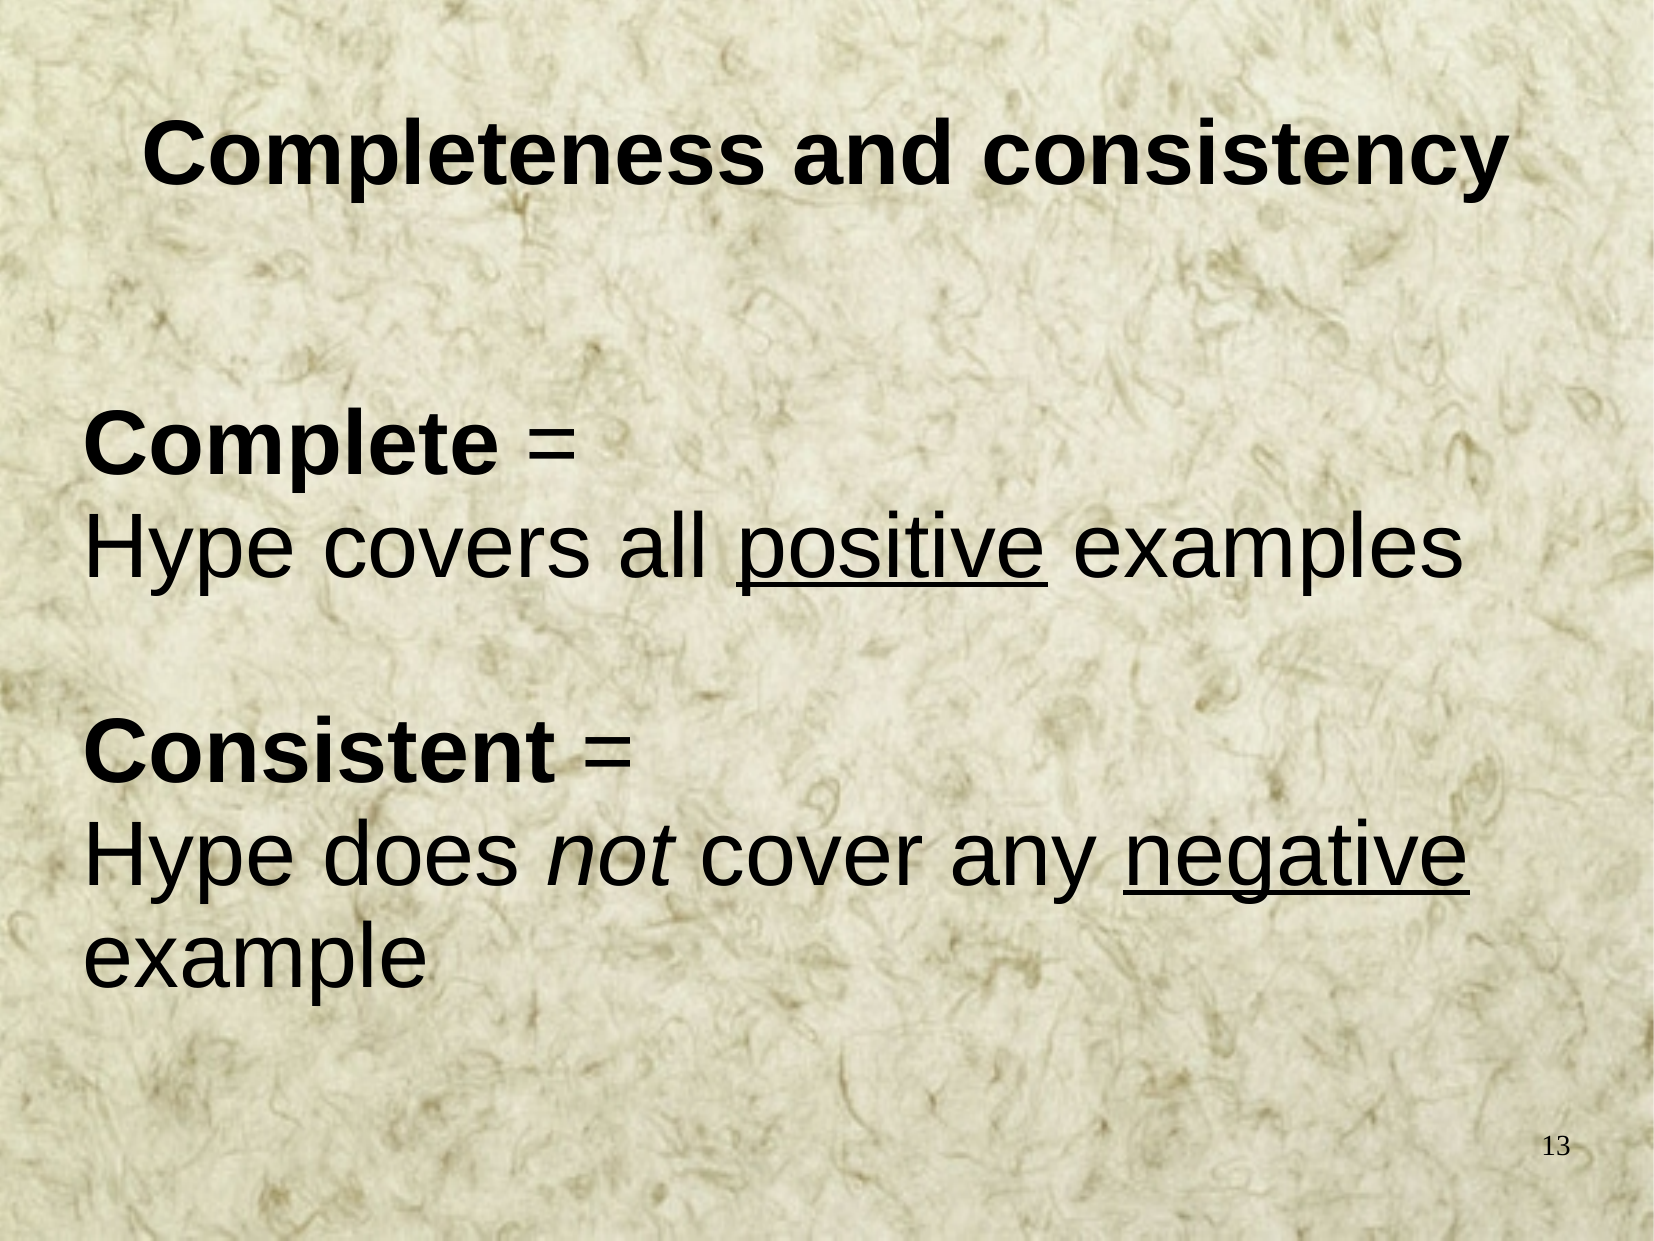

# Completeness and consistency
Complete =
Hype covers all positive examples
Consistent =
Hype does not cover any negative example
13